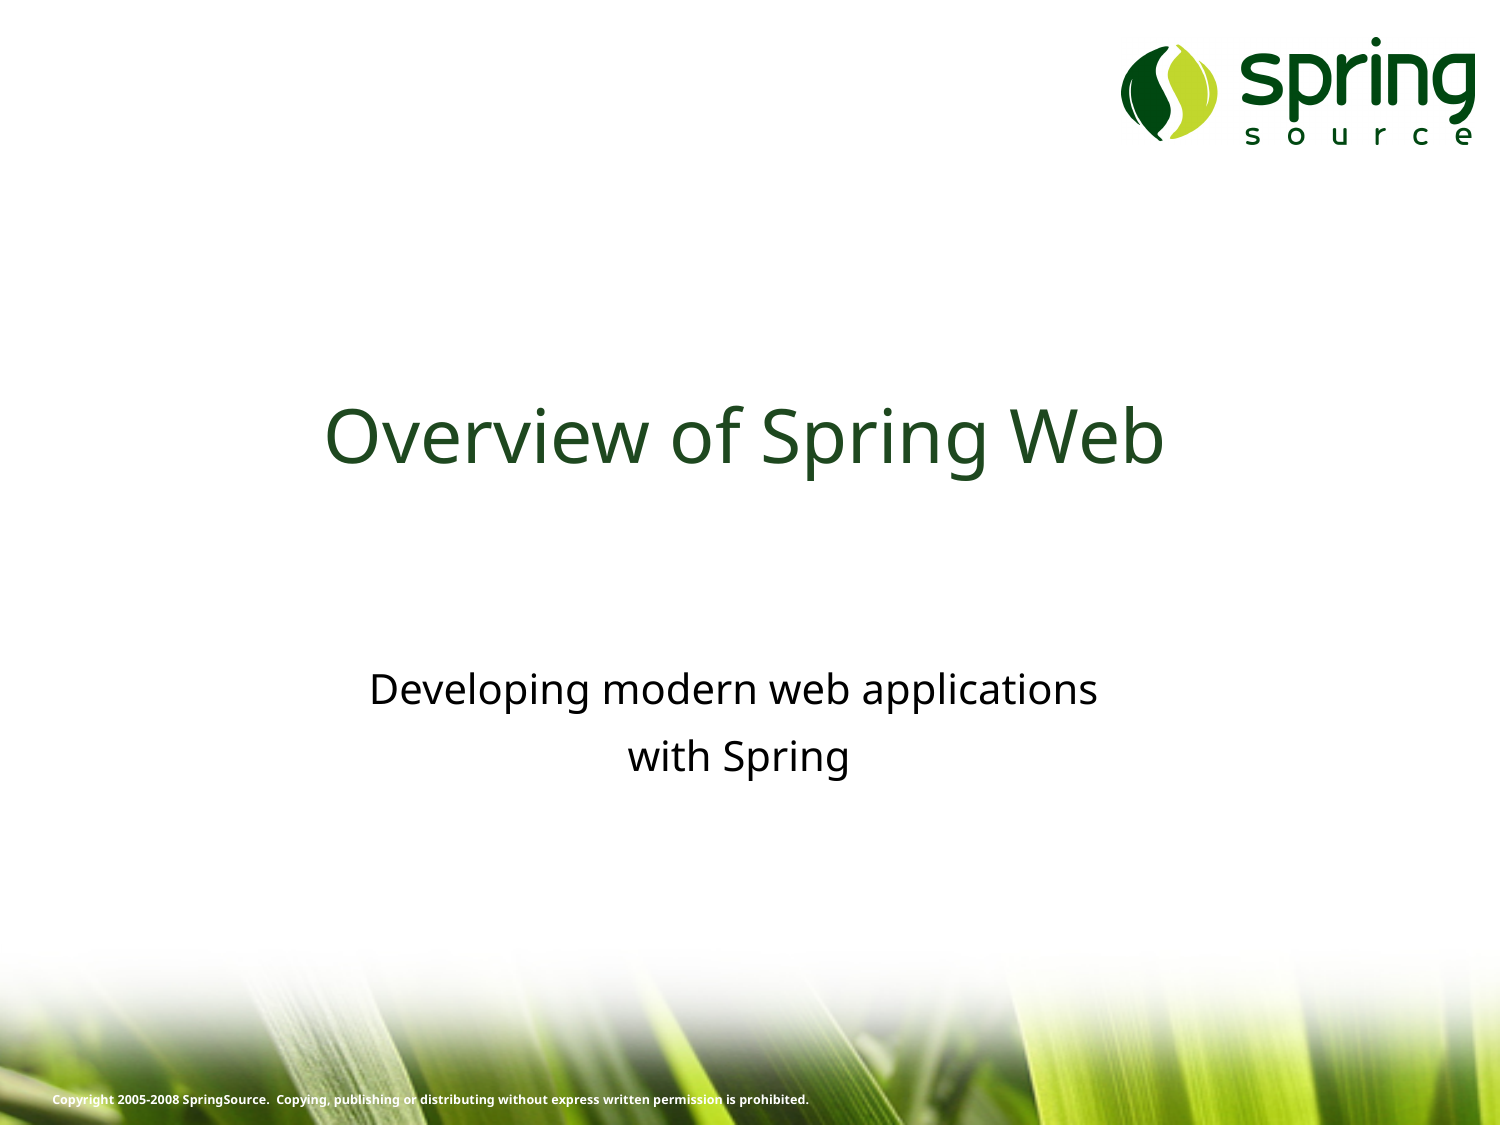

# Overview of Spring Web
Developing modern web applications
with Spring